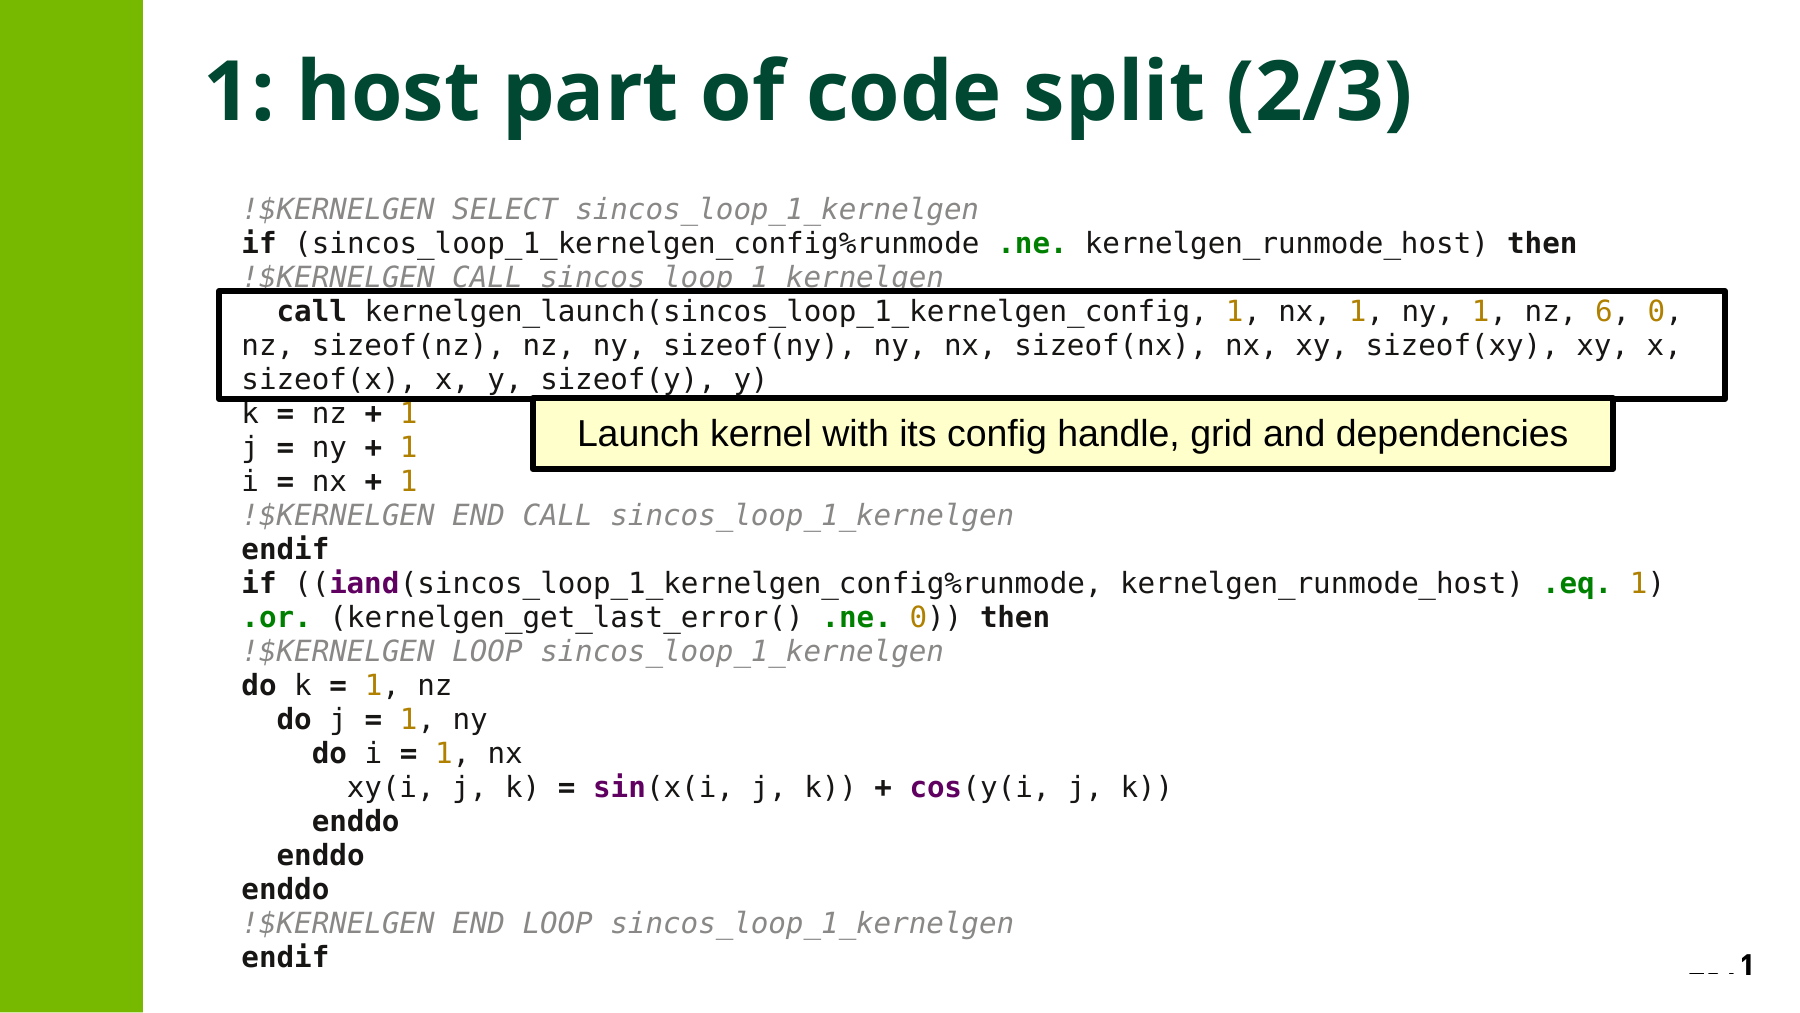

# 1: host part of code split (2/3)
Launch kernel with its config handle, grid and dependencies